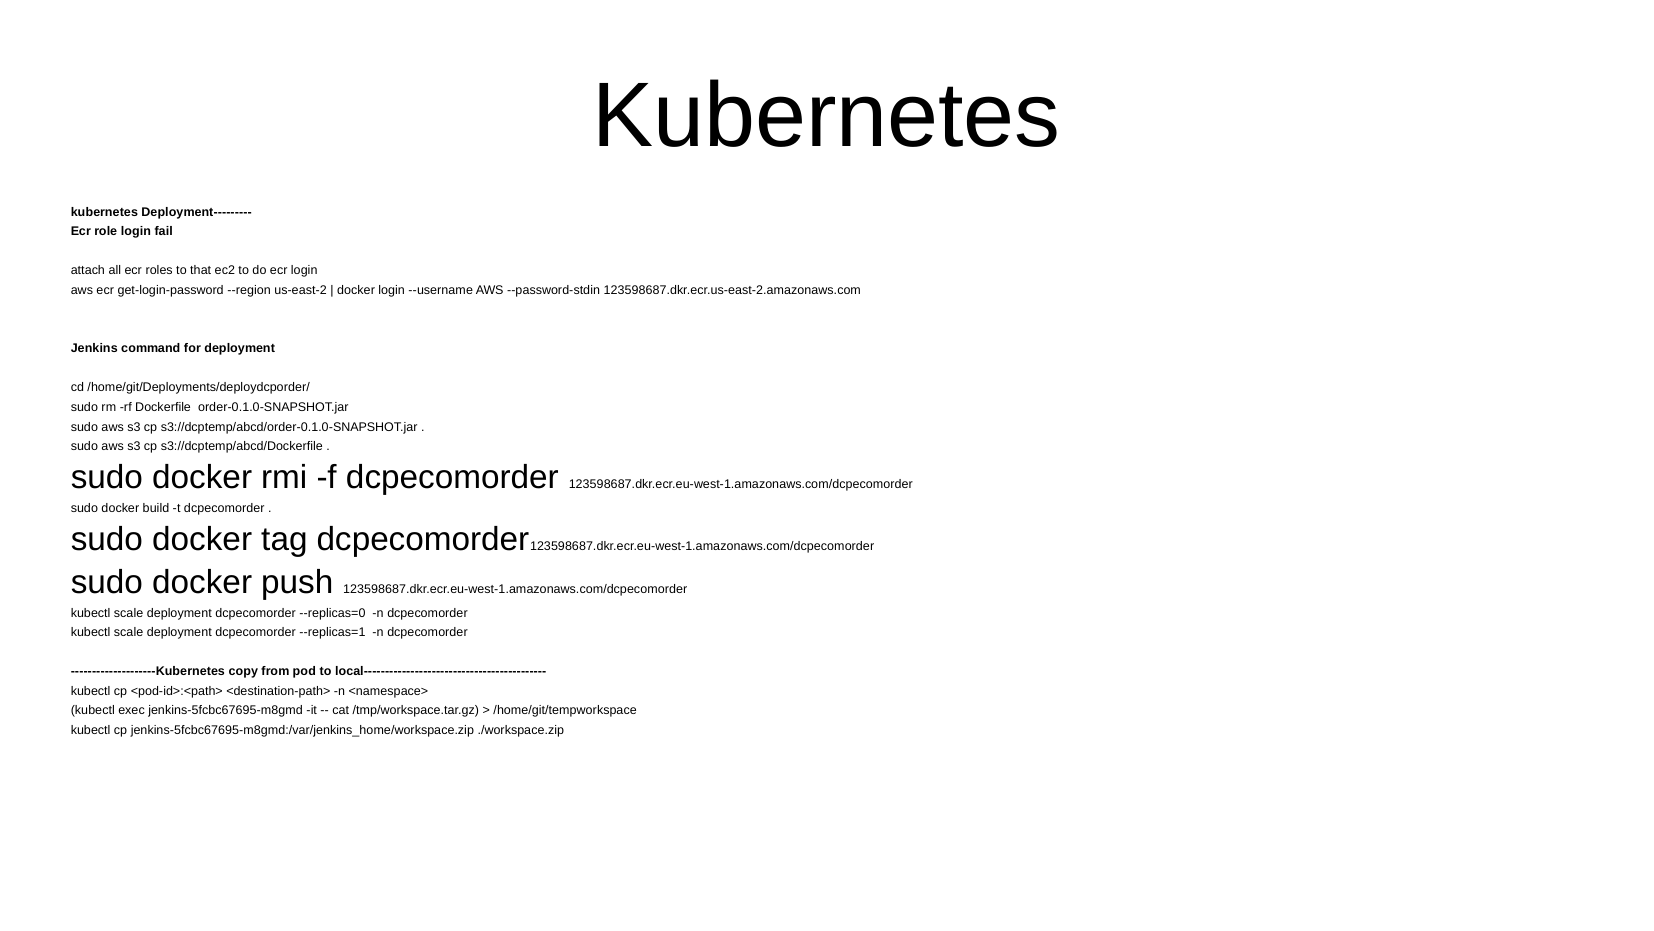

# Kubernetes
kubernetes Deployment---------
Ecr role login fail
attach all ecr roles to that ec2 to do ecr login
aws ecr get-login-password --region us-east-2 | docker login --username AWS --password-stdin 123598687.dkr.ecr.us-east-2.amazonaws.com
Jenkins command for deployment
cd /home/git/Deployments/deploydcporder/
sudo rm -rf Dockerfile order-0.1.0-SNAPSHOT.jar
sudo aws s3 cp s3://dcptemp/abcd/order-0.1.0-SNAPSHOT.jar .
sudo aws s3 cp s3://dcptemp/abcd/Dockerfile .
sudo docker rmi -f dcpecomorder 123598687.dkr.ecr.eu-west-1.amazonaws.com/dcpecomorder
sudo docker build -t dcpecomorder .
sudo docker tag dcpecomorder123598687.dkr.ecr.eu-west-1.amazonaws.com/dcpecomorder
sudo docker push 123598687.dkr.ecr.eu-west-1.amazonaws.com/dcpecomorder
kubectl scale deployment dcpecomorder --replicas=0 -n dcpecomorder
kubectl scale deployment dcpecomorder --replicas=1 -n dcpecomorder
--------------------Kubernetes copy from pod to local-------------------------------------------
kubectl cp <pod-id>:<path> <destination-path> -n <namespace>
(kubectl exec jenkins-5fcbc67695-m8gmd -it -- cat /tmp/workspace.tar.gz) > /home/git/tempworkspace
kubectl cp jenkins-5fcbc67695-m8gmd:/var/jenkins_home/workspace.zip ./workspace.zip